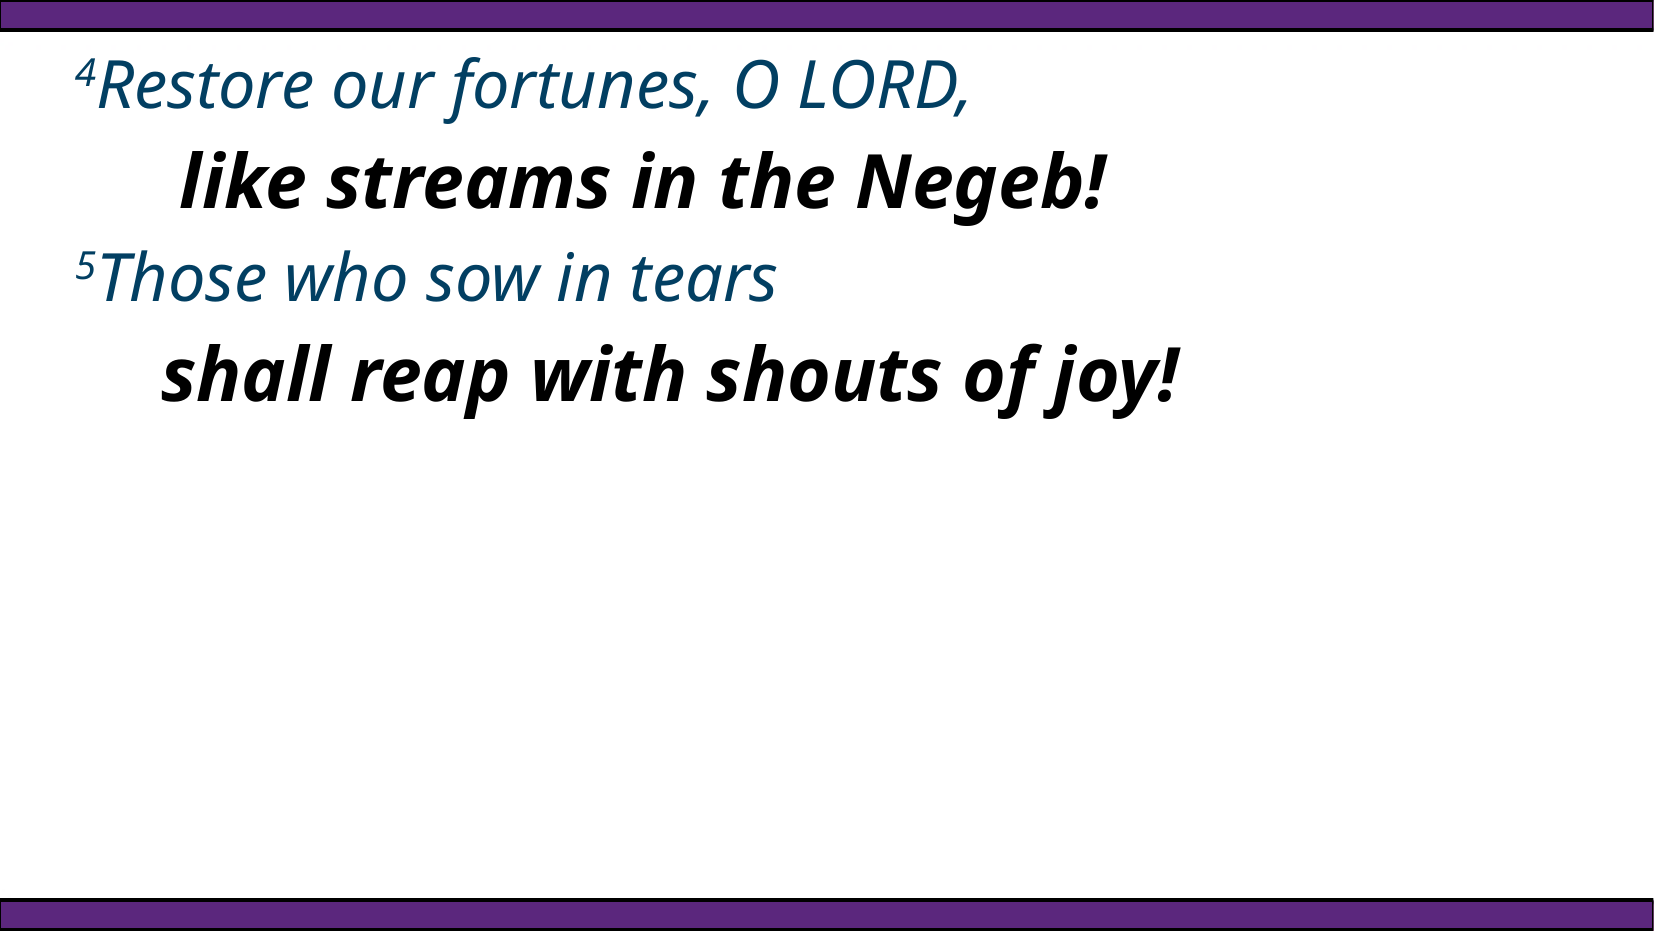

4Restore our fortunes, O LORD,
 like streams in the Negeb!
5Those who sow in tears
 shall reap with shouts of joy!